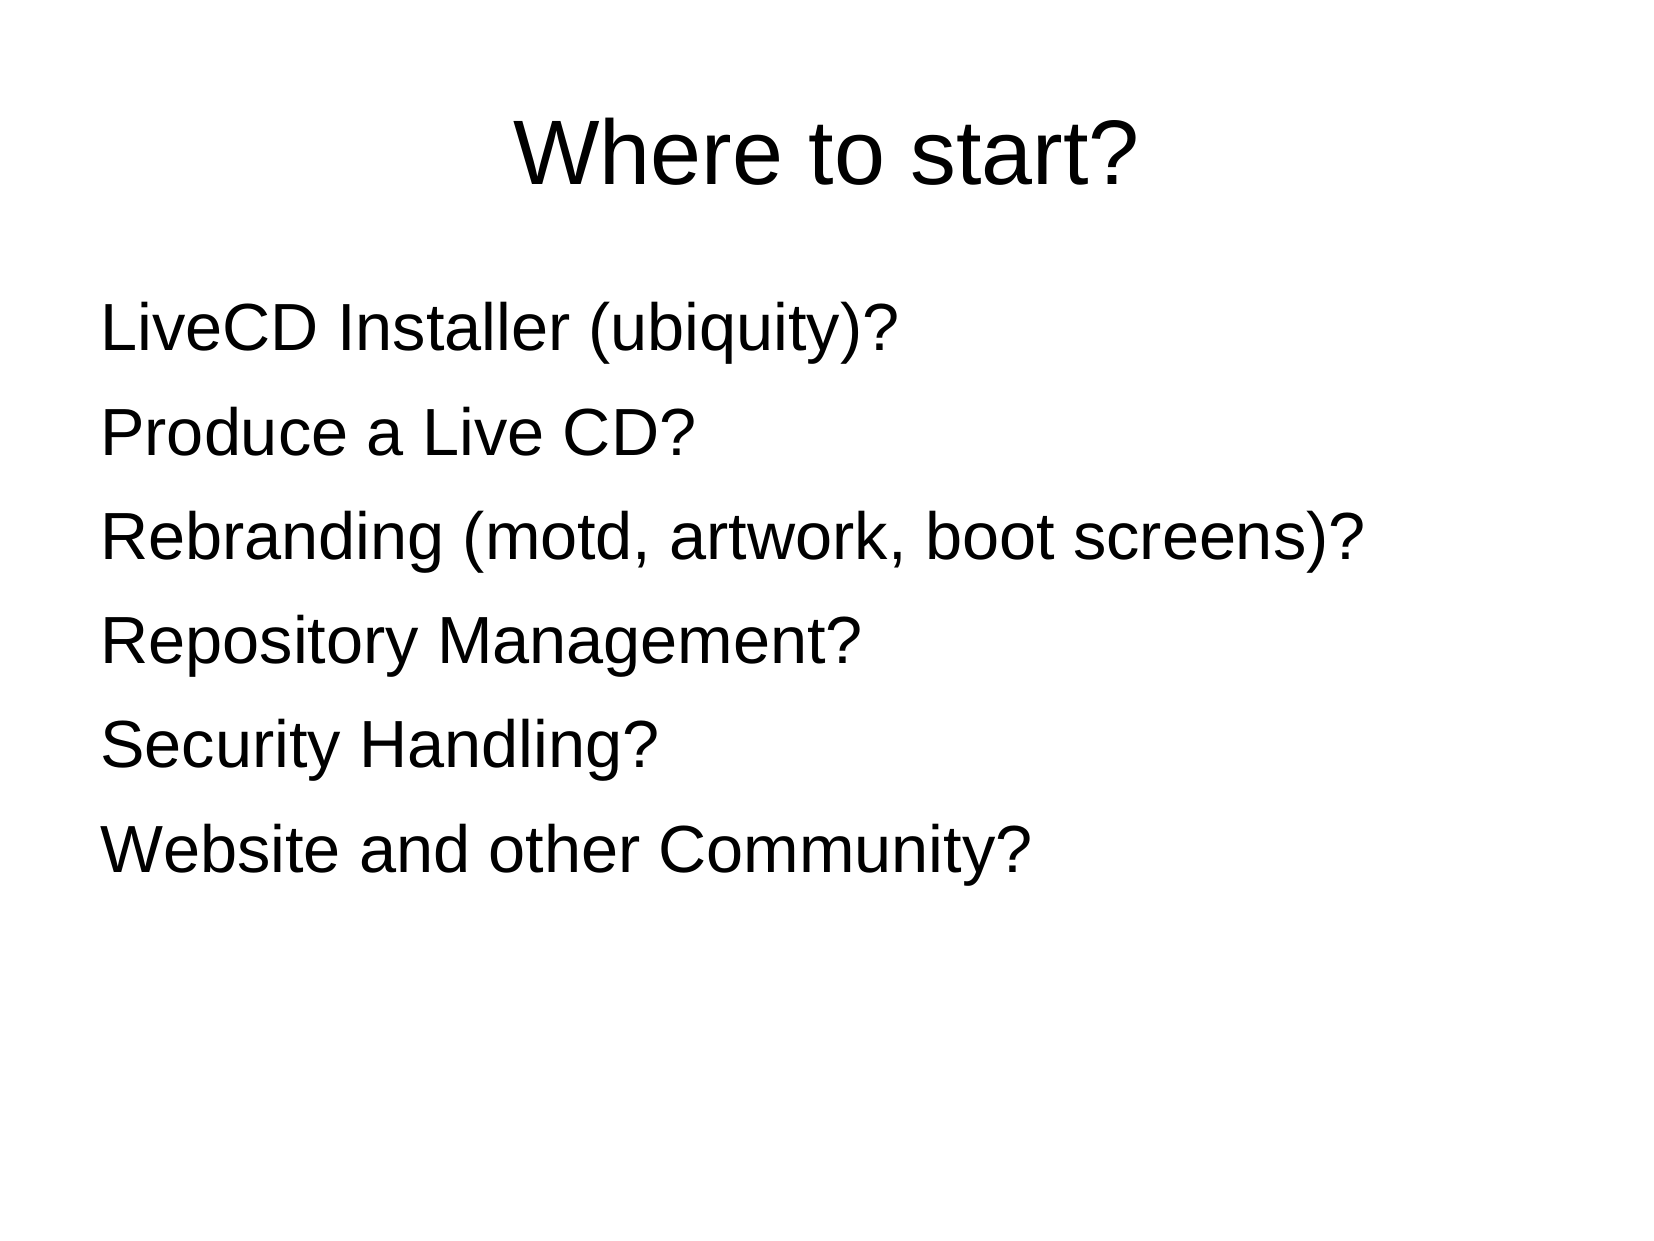

# Where to start?
LiveCD Installer (ubiquity)?
Produce a Live CD?
Rebranding (motd, artwork, boot screens)?
Repository Management?
Security Handling?
Website and other Community?